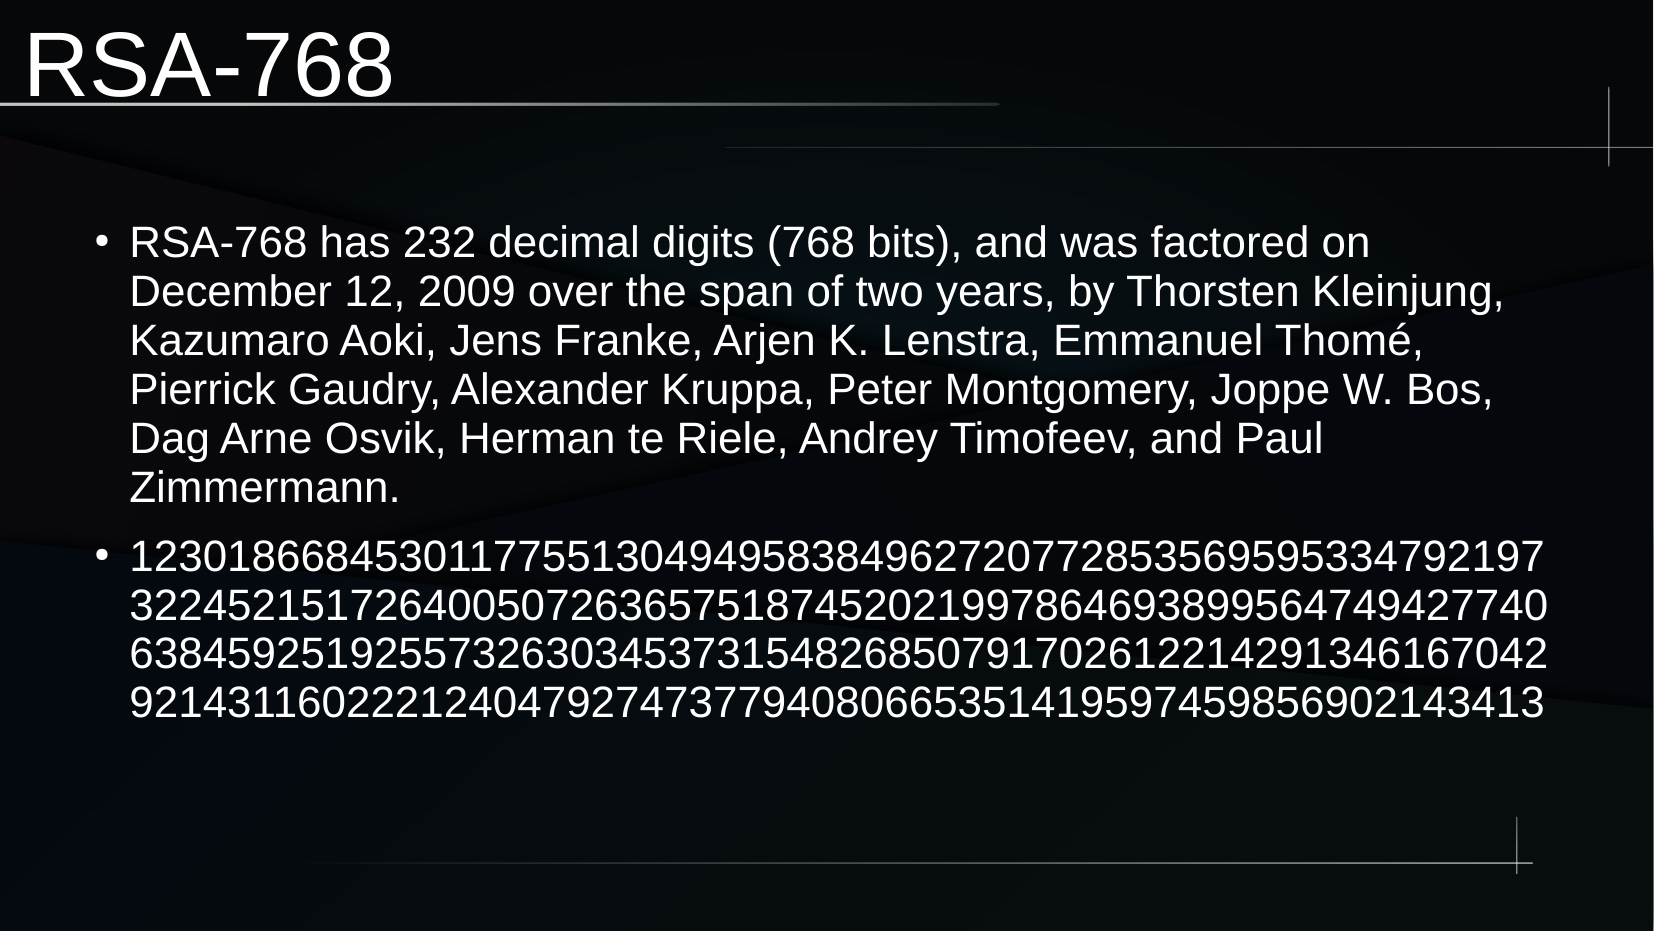

# RSA-768
RSA-768 has 232 decimal digits (768 bits), and was factored on December 12, 2009 over the span of two years, by Thorsten Kleinjung, Kazumaro Aoki, Jens Franke, Arjen K. Lenstra, Emmanuel Thomé, Pierrick Gaudry, Alexander Kruppa, Peter Montgomery, Joppe W. Bos, Dag Arne Osvik, Herman te Riele, Andrey Timofeev, and Paul Zimmermann.
1230186684530117755130494958384962720772853569595334792197322452151726400507263657518745202199786469389956474942774063845925192557326303453731548268507917026122142913461670429214311602221240479274737794080665351419597459856902143413